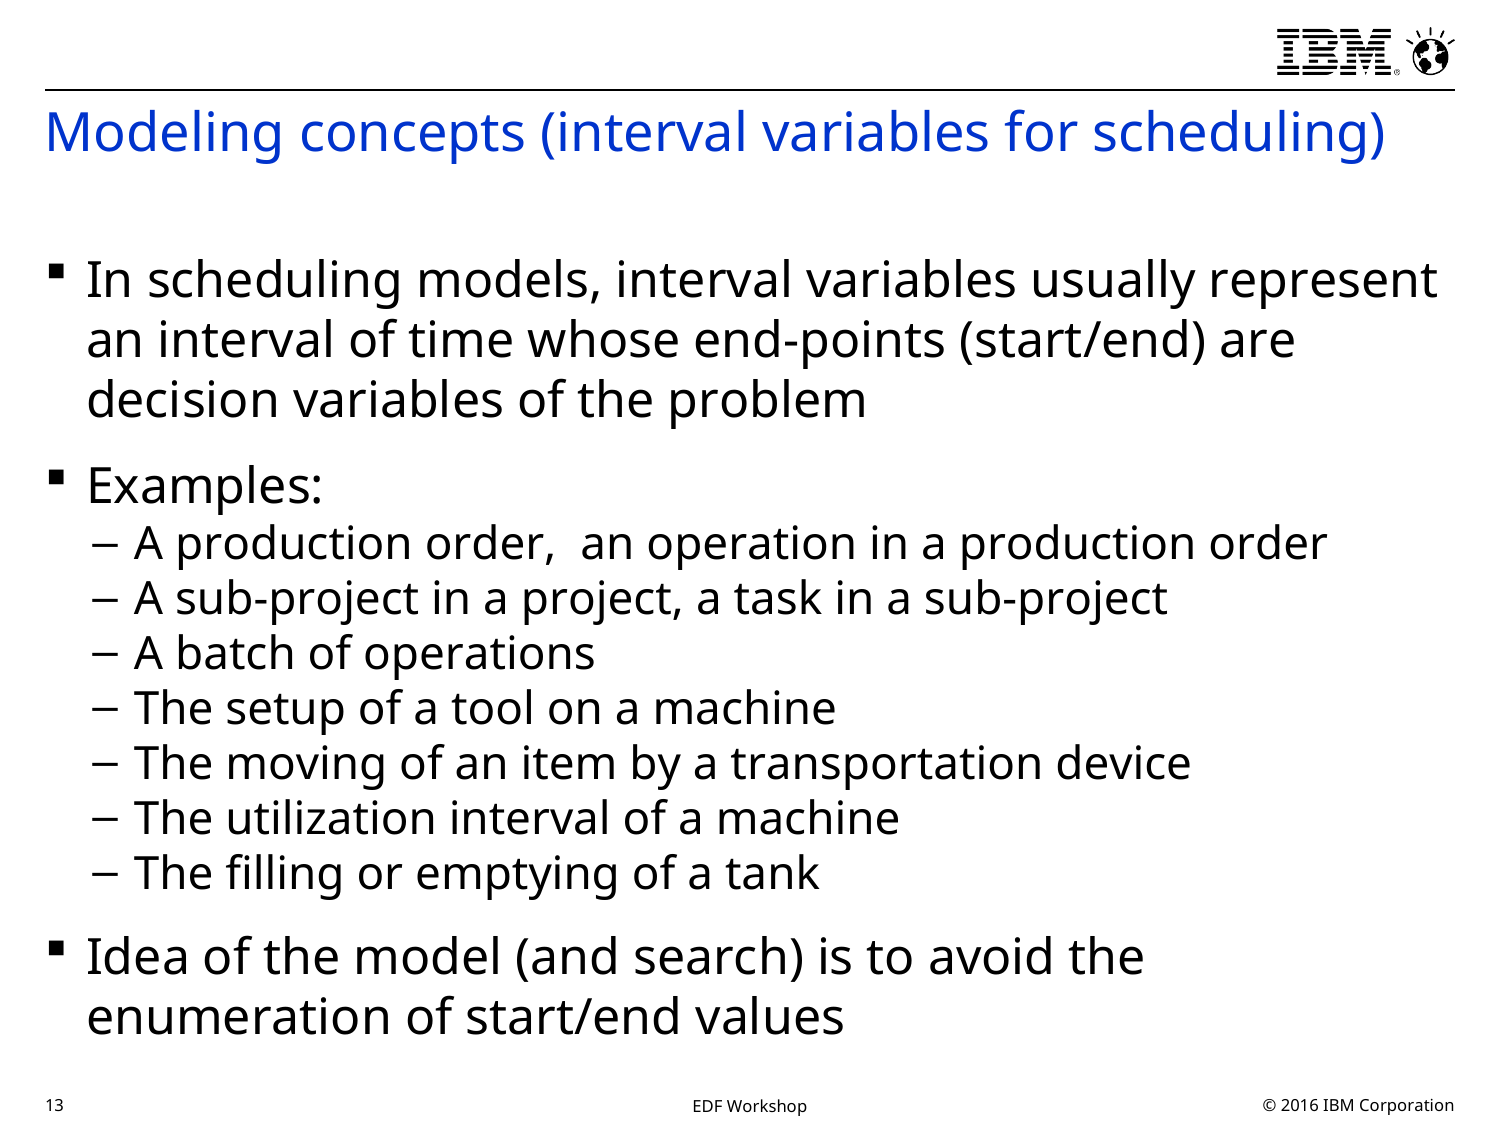

# Modeling concepts (interval variables for scheduling)
In scheduling models, interval variables usually represent an interval of time whose end-points (start/end) are decision variables of the problem
Examples:
A production order, an operation in a production order
A sub-project in a project, a task in a sub-project
A batch of operations
The setup of a tool on a machine
The moving of an item by a transportation device
The utilization interval of a machine
The filling or emptying of a tank
Idea of the model (and search) is to avoid the enumeration of start/end values
13